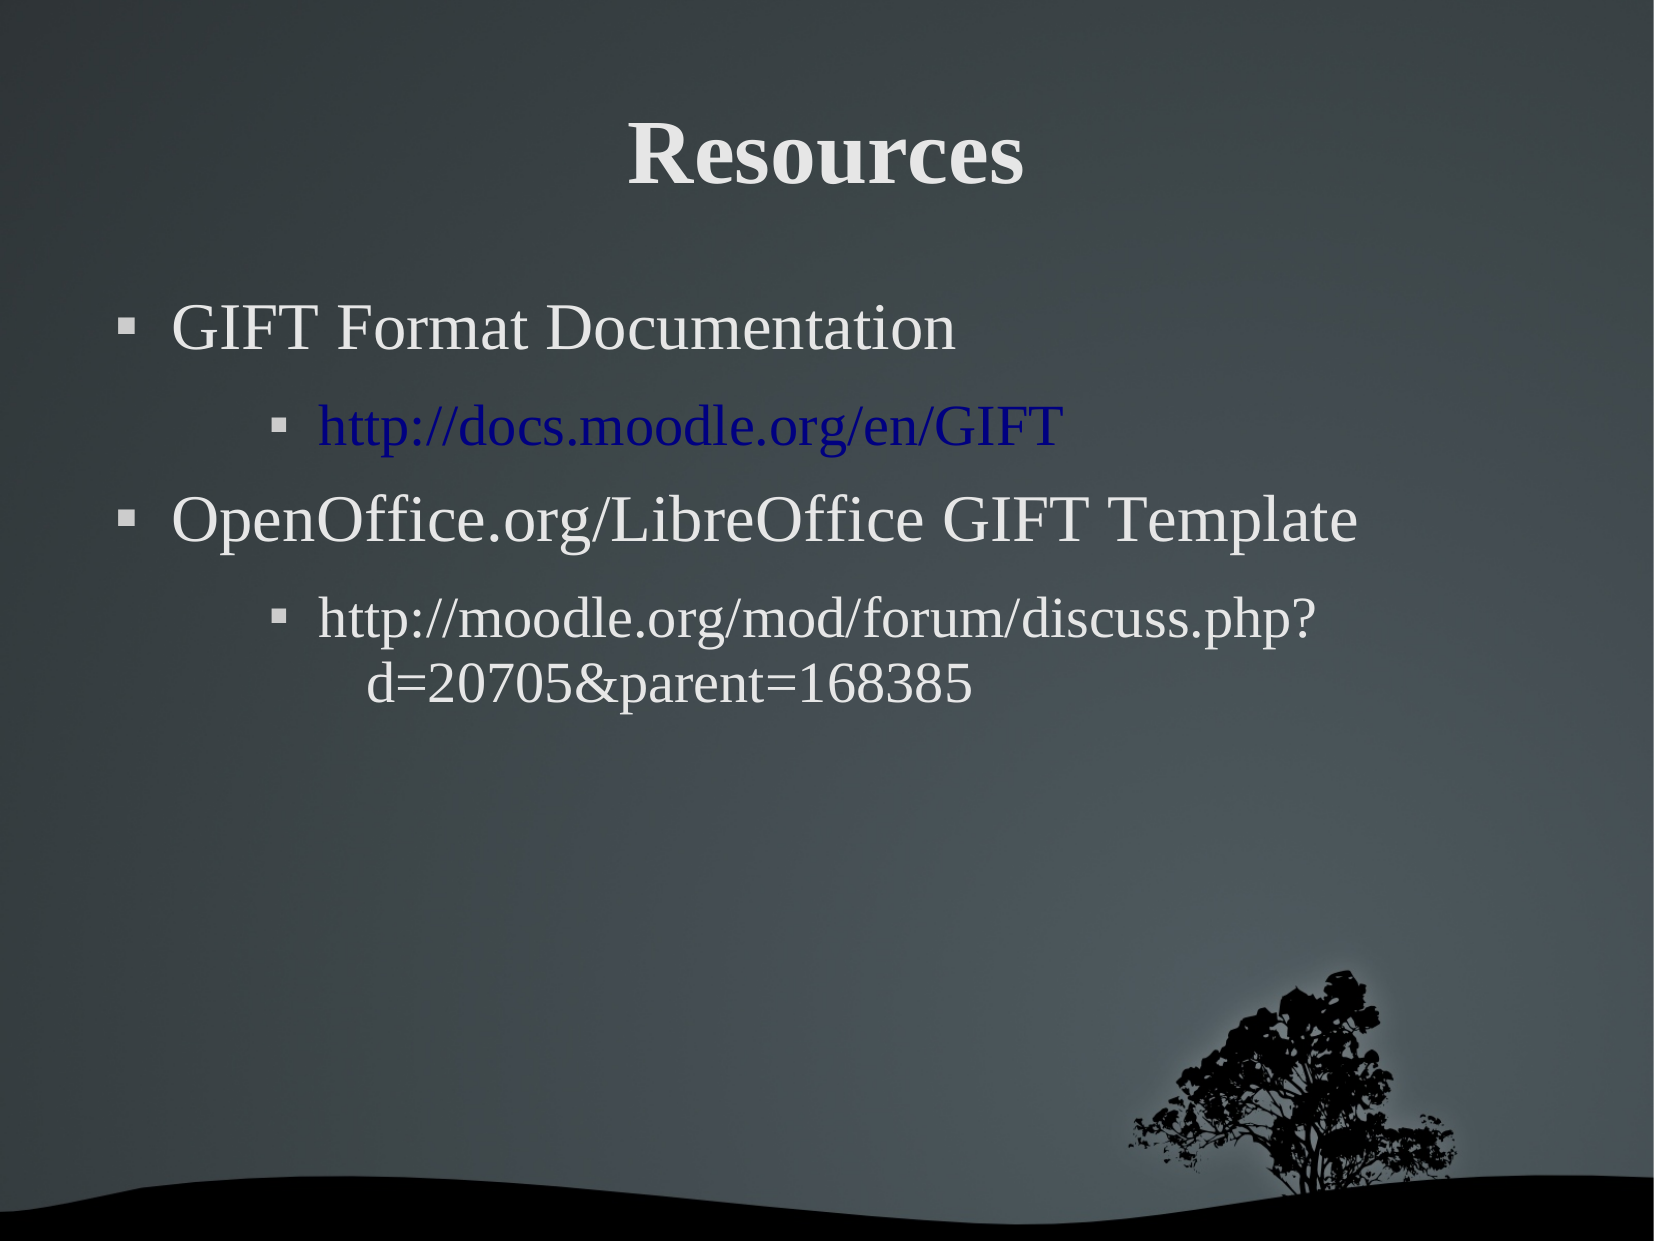

# Resources
GIFT Format Documentation
http://docs.moodle.org/en/GIFT
OpenOffice.org/LibreOffice GIFT Template
http://moodle.org/mod/forum/discuss.php?d=20705&parent=168385